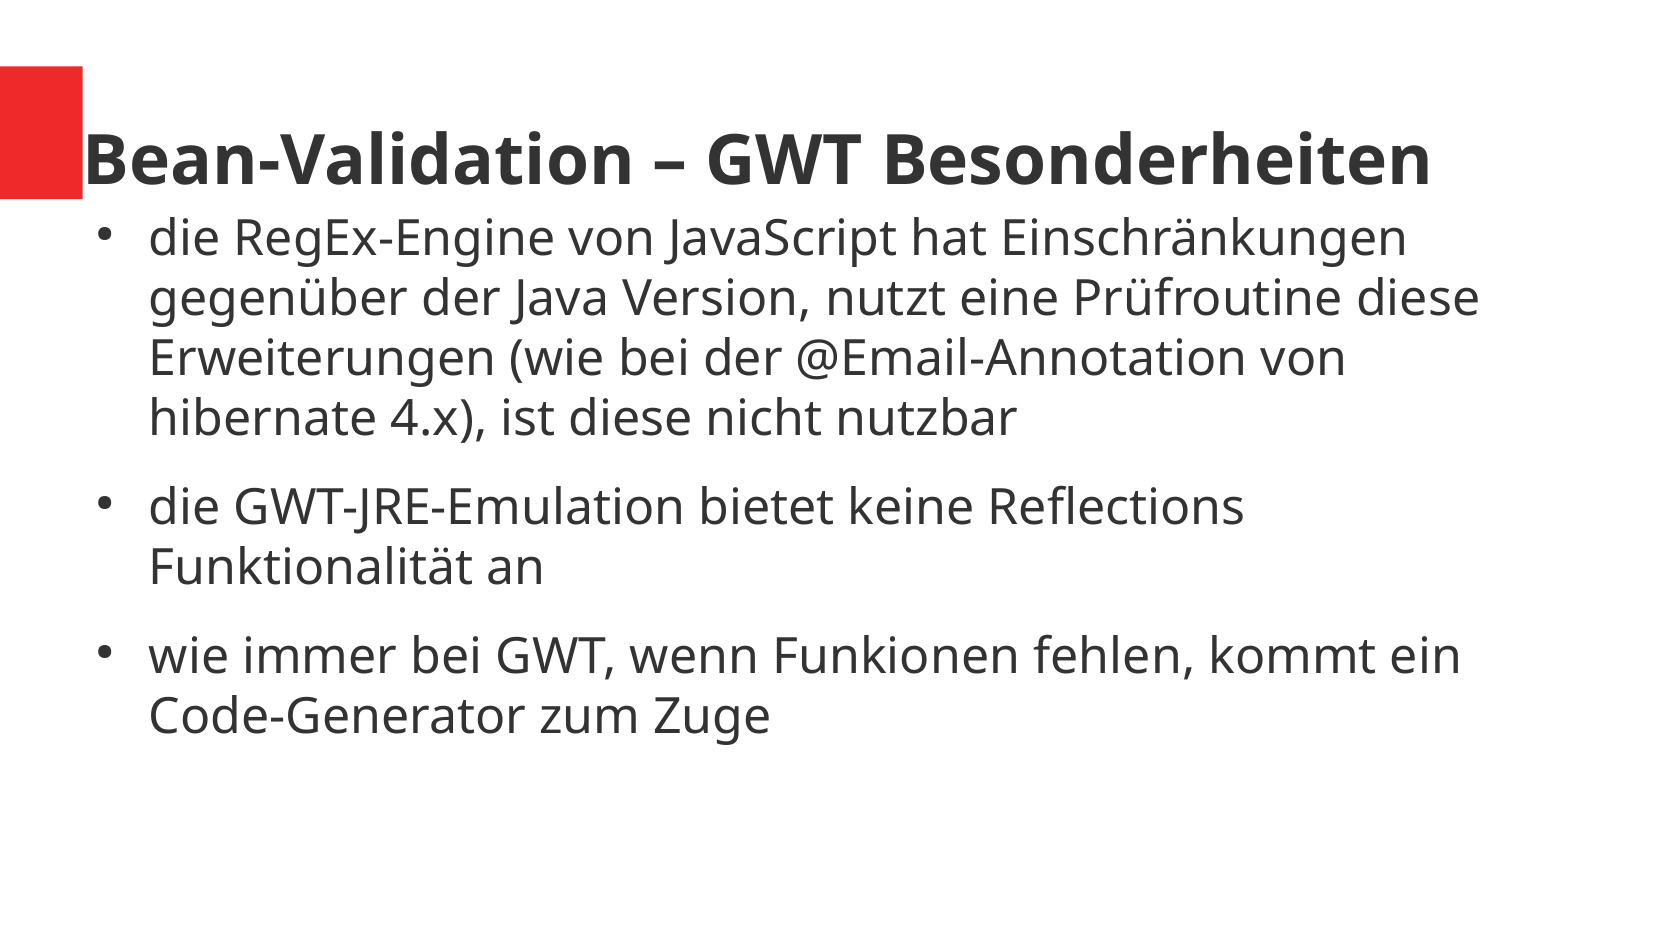

# Bean-Validation – GWT Besonderheiten
die RegEx-Engine von JavaScript hat Einschränkungen gegenüber der Java Version, nutzt eine Prüfroutine diese Erweiterungen (wie bei der @Email-Annotation von hibernate 4.x), ist diese nicht nutzbar
die GWT-JRE-Emulation bietet keine Reflections Funktionalität an
wie immer bei GWT, wenn Funkionen fehlen, kommt ein Code-Generator zum Zuge